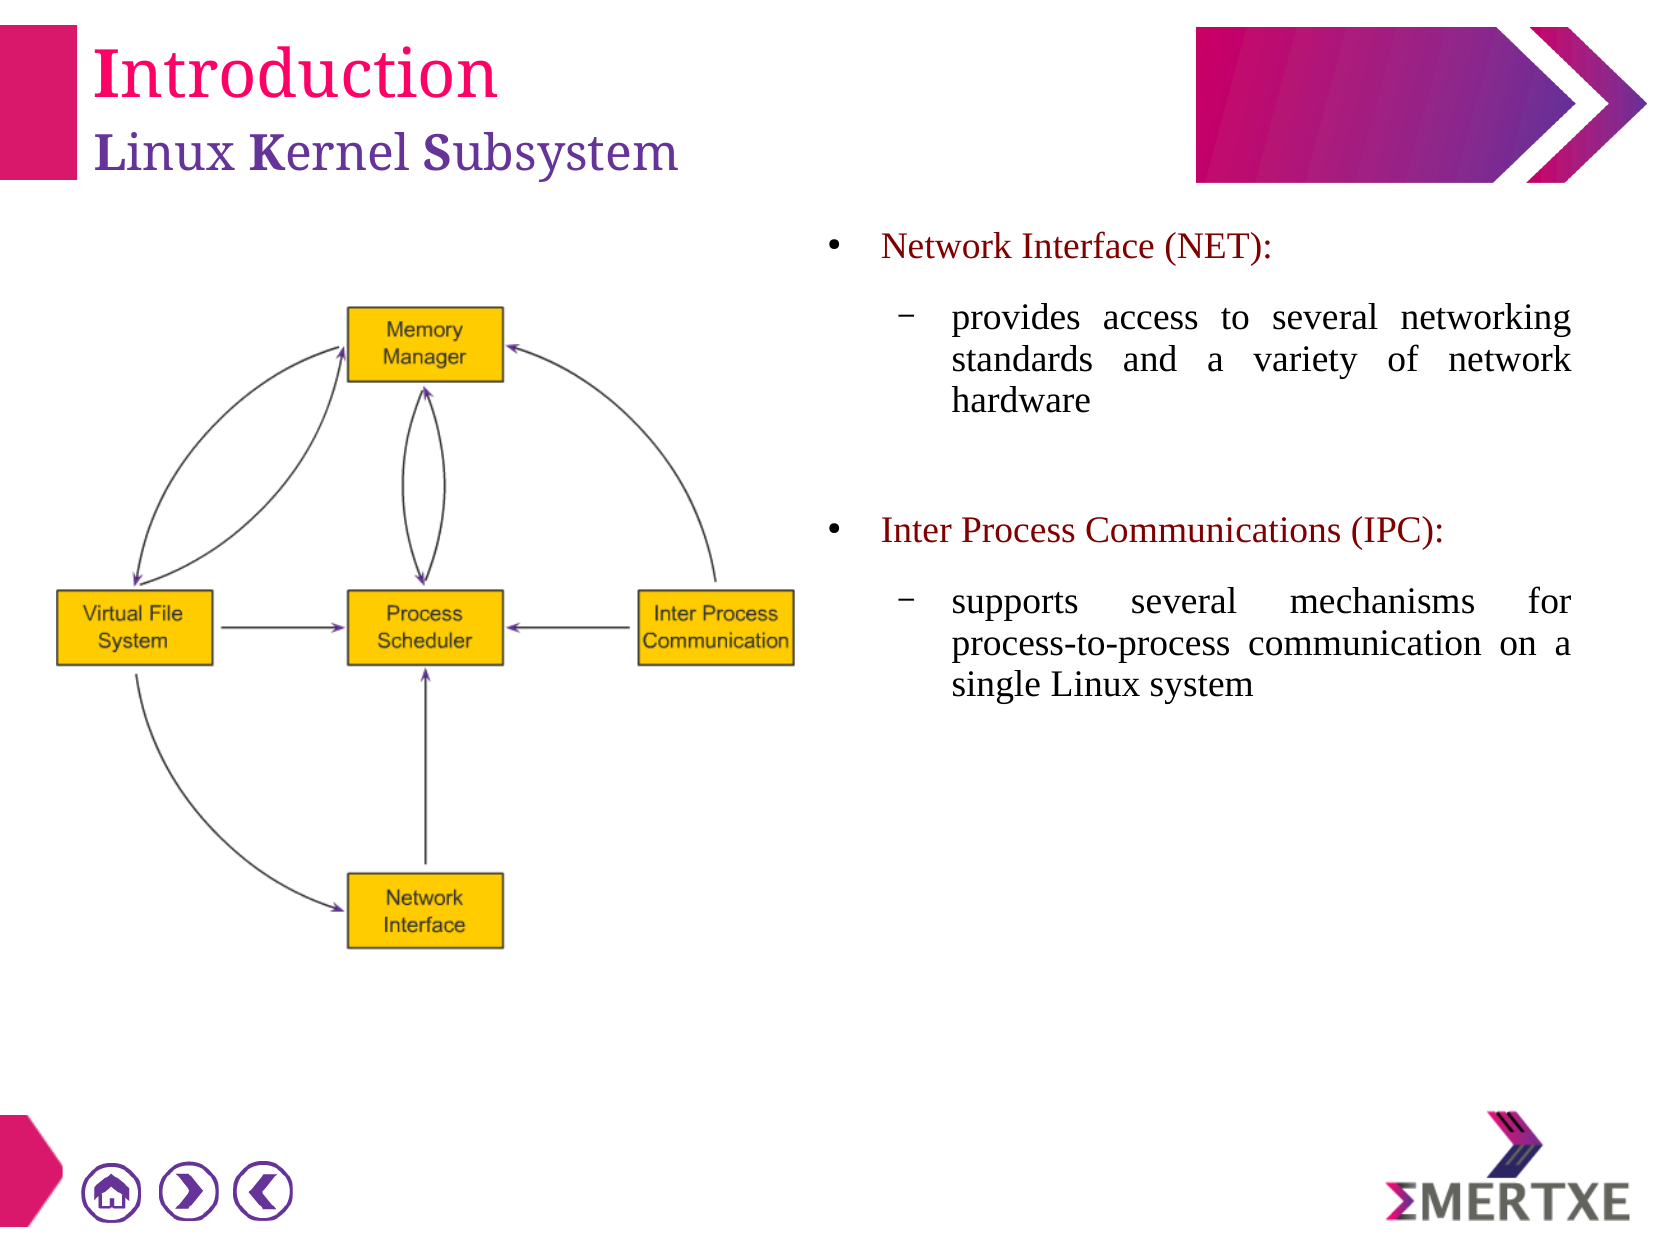

# Introduction Linux Kernel Subsystem
Network Interface (NET):
provides access to several networking standards and a variety of network hardware
Inter Process Communications (IPC):
supports several mechanisms for process-to-process communication on a single Linux system